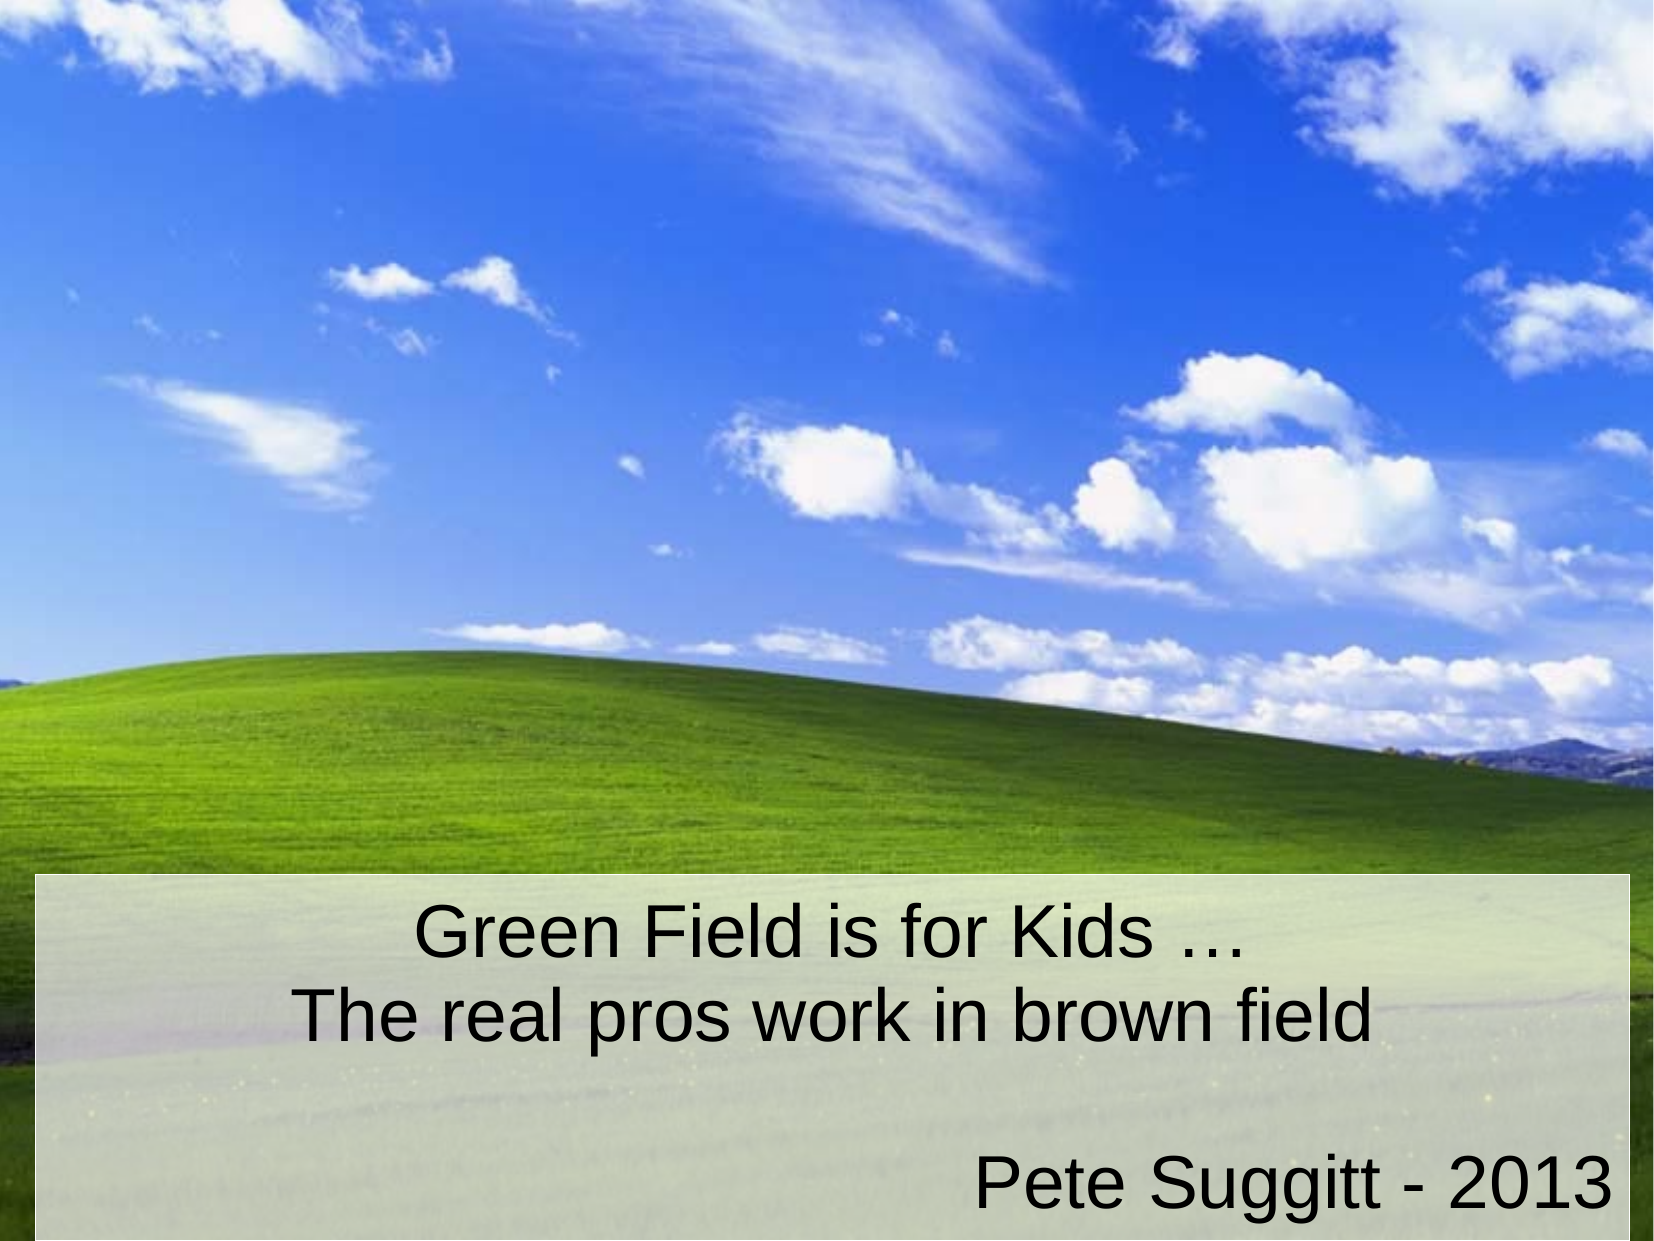

Green Field is for Kids …
The real pros work in brown field
Pete Suggitt - 2013